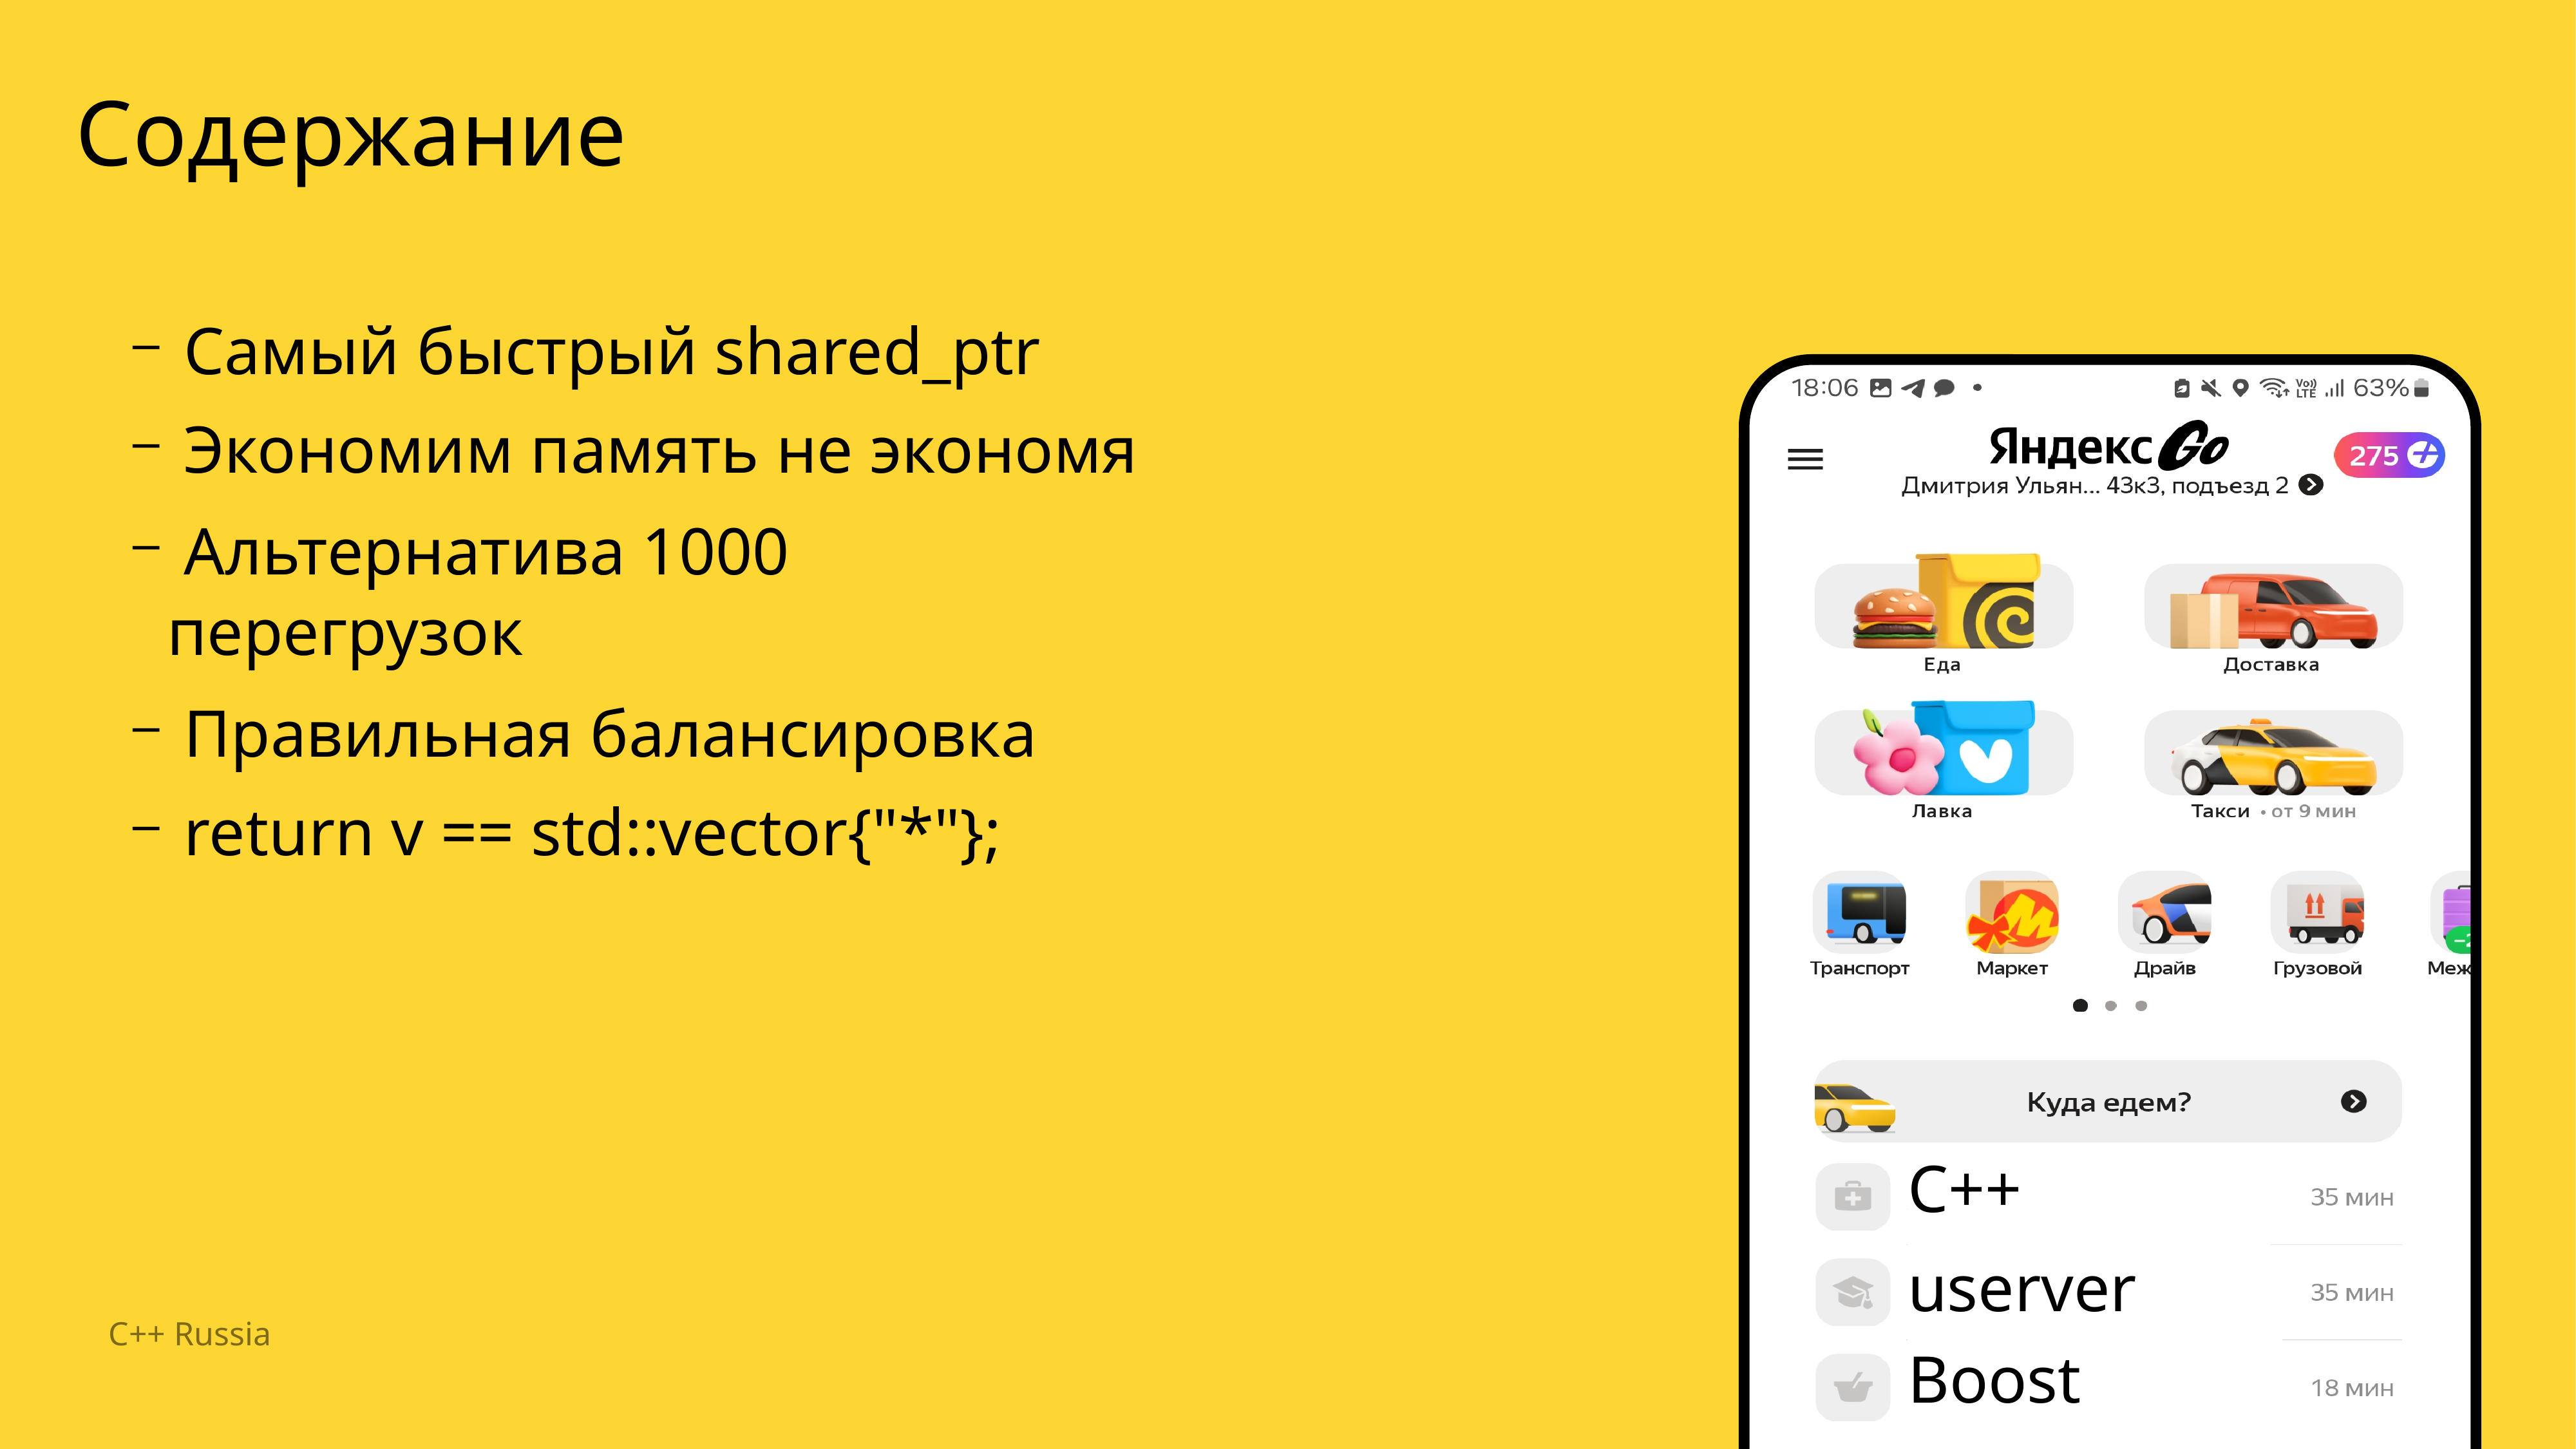

# Содержание
 Самый быстрый shared_ptr
 Экономим память не экономя
 Альтернатива 1000 перегрузок
 Правильная балансировка
 return v == std::vector{"*"};
C++ Russia
С++
userver
3
Boost